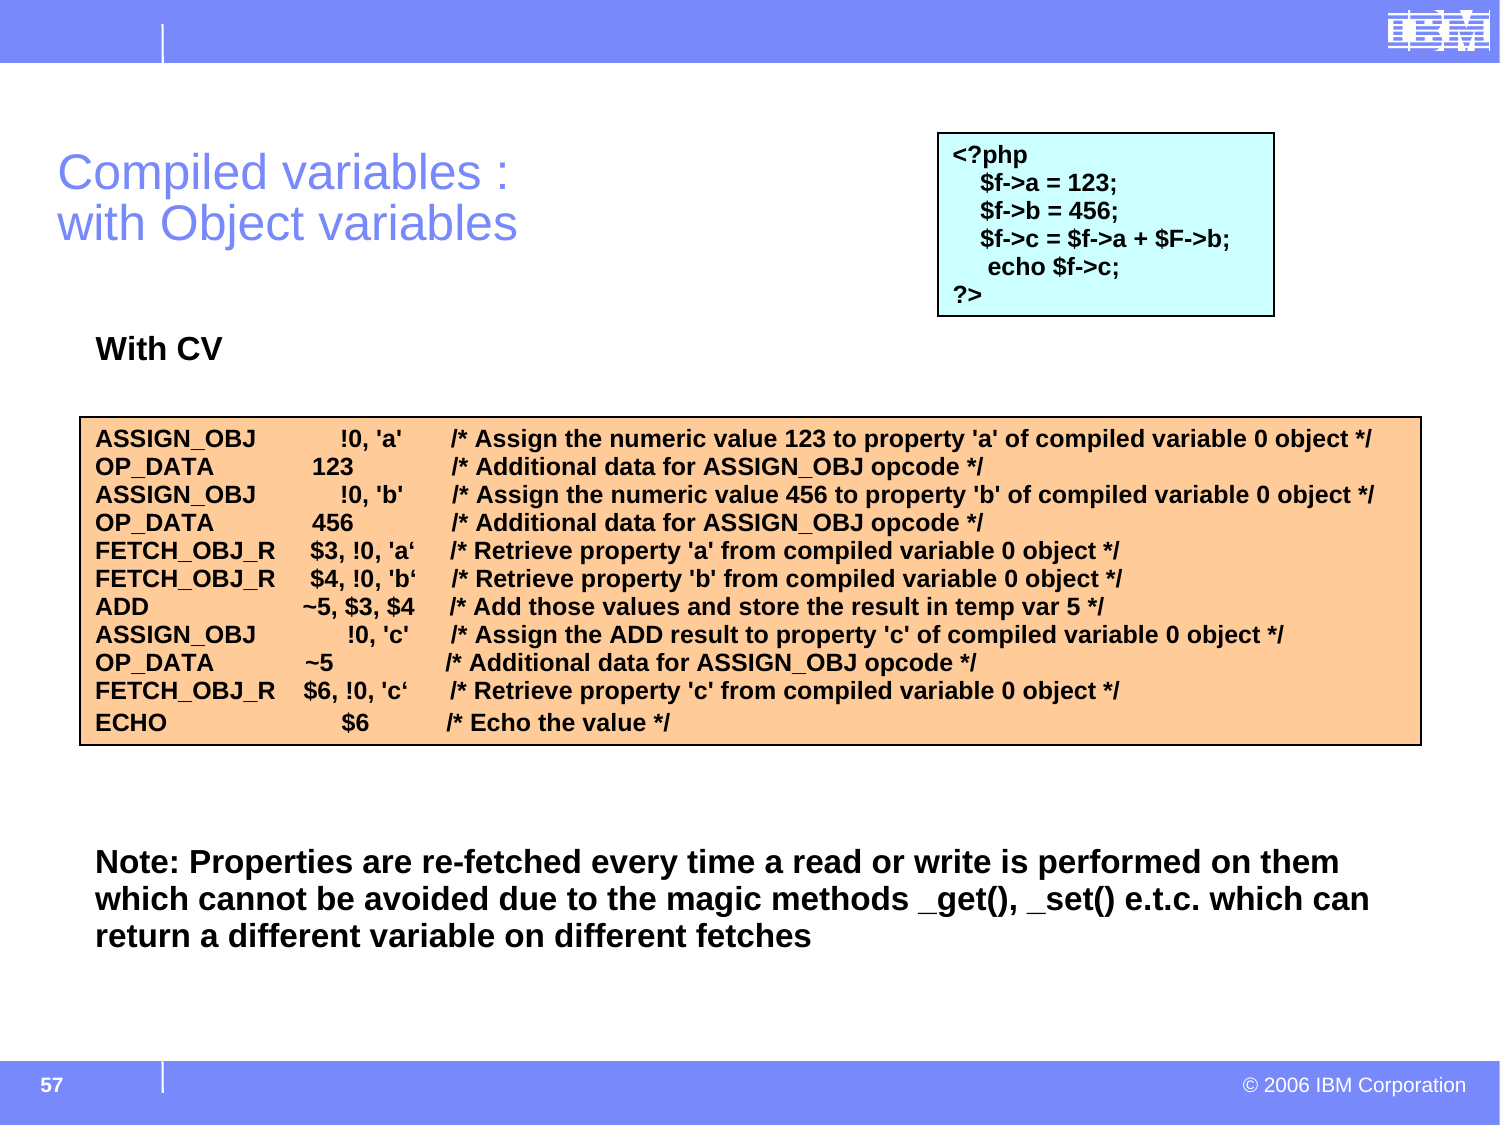

Compiled variables :
with Object variables
<?php
 $f->a = 123;
 $f->b = 456;
 $f->c = $f->a + $F->b;
 echo $f->c;
?>
With CV
ASSIGN_OBJ !0, 'a' /* Assign the numeric value 123 to property 'a' of compiled variable 0 object */ OP_DATA 123 /* Additional data for ASSIGN_OBJ opcode */
ASSIGN_OBJ !0, 'b' /* Assign the numeric value 456 to property 'b' of compiled variable 0 object */ OP_DATA 456 /* Additional data for ASSIGN_OBJ opcode */
FETCH_OBJ_R $3, !0, 'a‘ /* Retrieve property 'a' from compiled variable 0 object */
FETCH_OBJ_R $4, !0, 'b‘ /* Retrieve property 'b' from compiled variable 0 object */
ADD ~5, $3, $4 /* Add those values and store the result in temp var 5 */
ASSIGN_OBJ !0, 'c' /* Assign the ADD result to property 'c' of compiled variable 0 object */
OP_DATA ~5 /* Additional data for ASSIGN_OBJ opcode */
FETCH_OBJ_R $6, !0, 'c‘ /* Retrieve property 'c' from compiled variable 0 object */
ECHO $6 /* Echo the value */
Note: Properties are re-fetched every time a read or write is performed on them which cannot be avoided due to the magic methods _get(), _set() e.t.c. which can return a different variable on different fetches
57